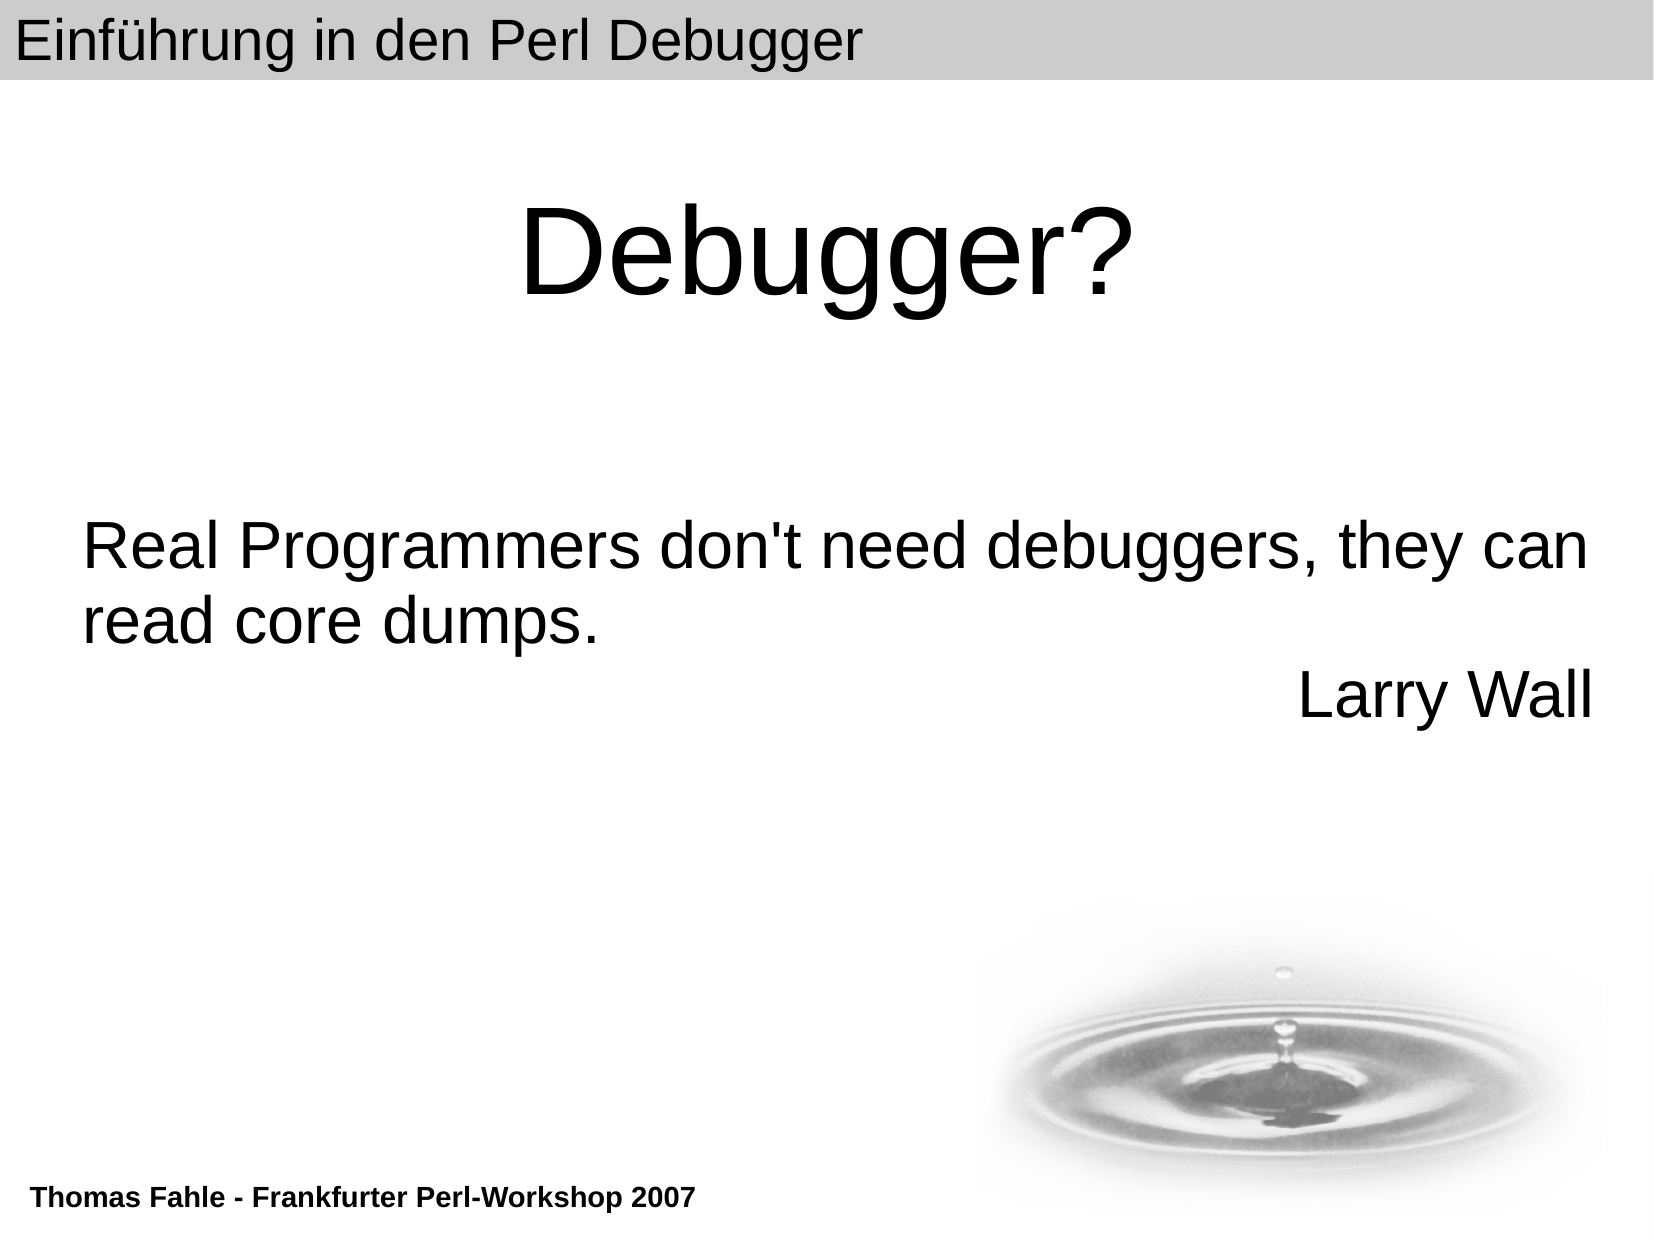

# Debugger?
Real Programmers don't need debuggers, they can read core dumps.
Larry Wall